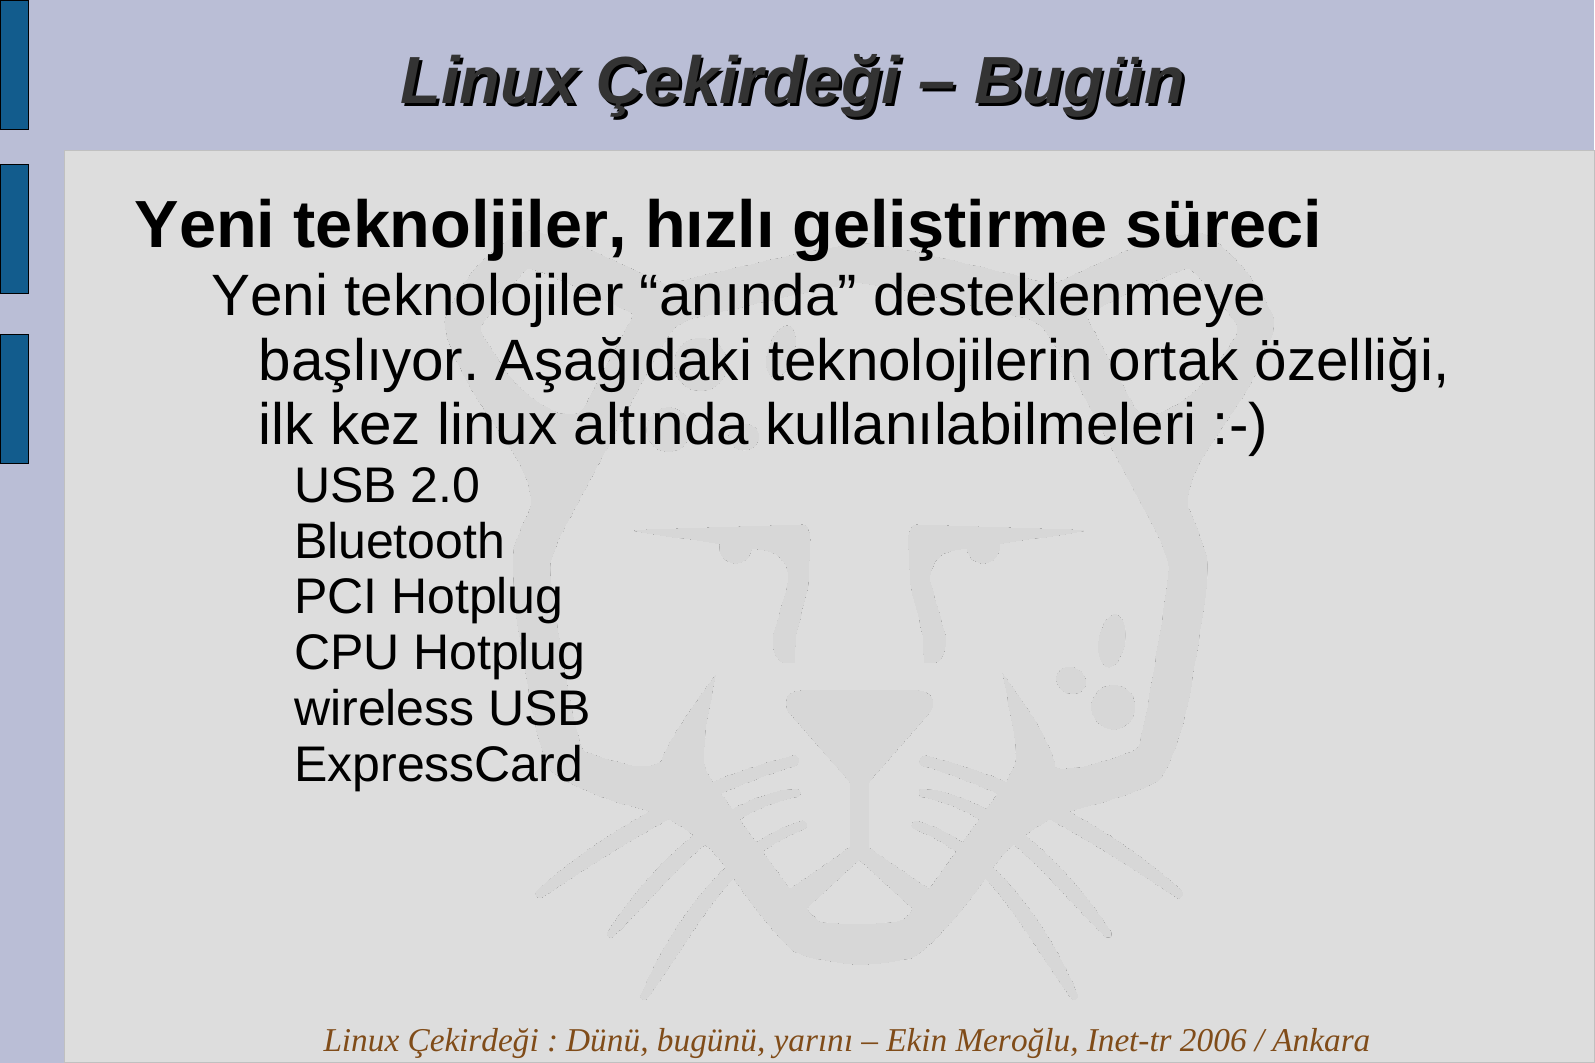

# Linux Çekirdeği – Bugün
Yeni teknoljiler, hızlı geliştirme süreci
Yeni teknolojiler “anında” desteklenmeye başlıyor. Aşağıdaki teknolojilerin ortak özelliği, ilk kez linux altında kullanılabilmeleri :-)
USB 2.0
Bluetooth
PCI Hotplug
CPU Hotplug
wireless USB
ExpressCard